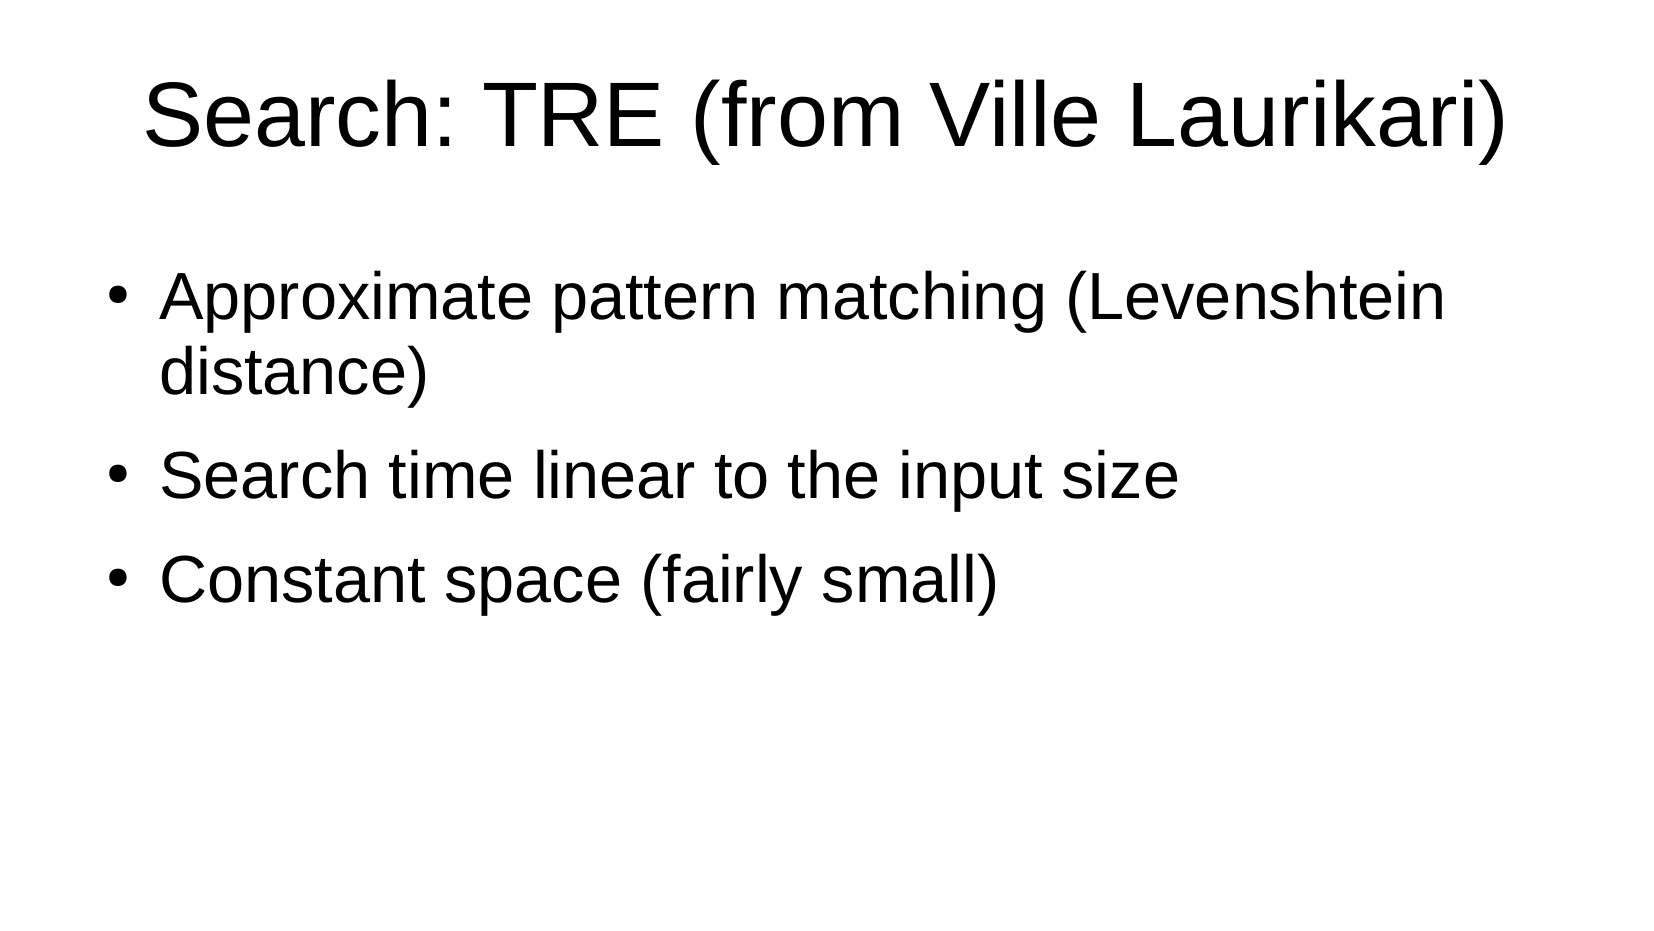

# Search: TRE (from Ville Laurikari)
Approximate pattern matching (Levenshtein distance)
Search time linear to the input size
Constant space (fairly small)